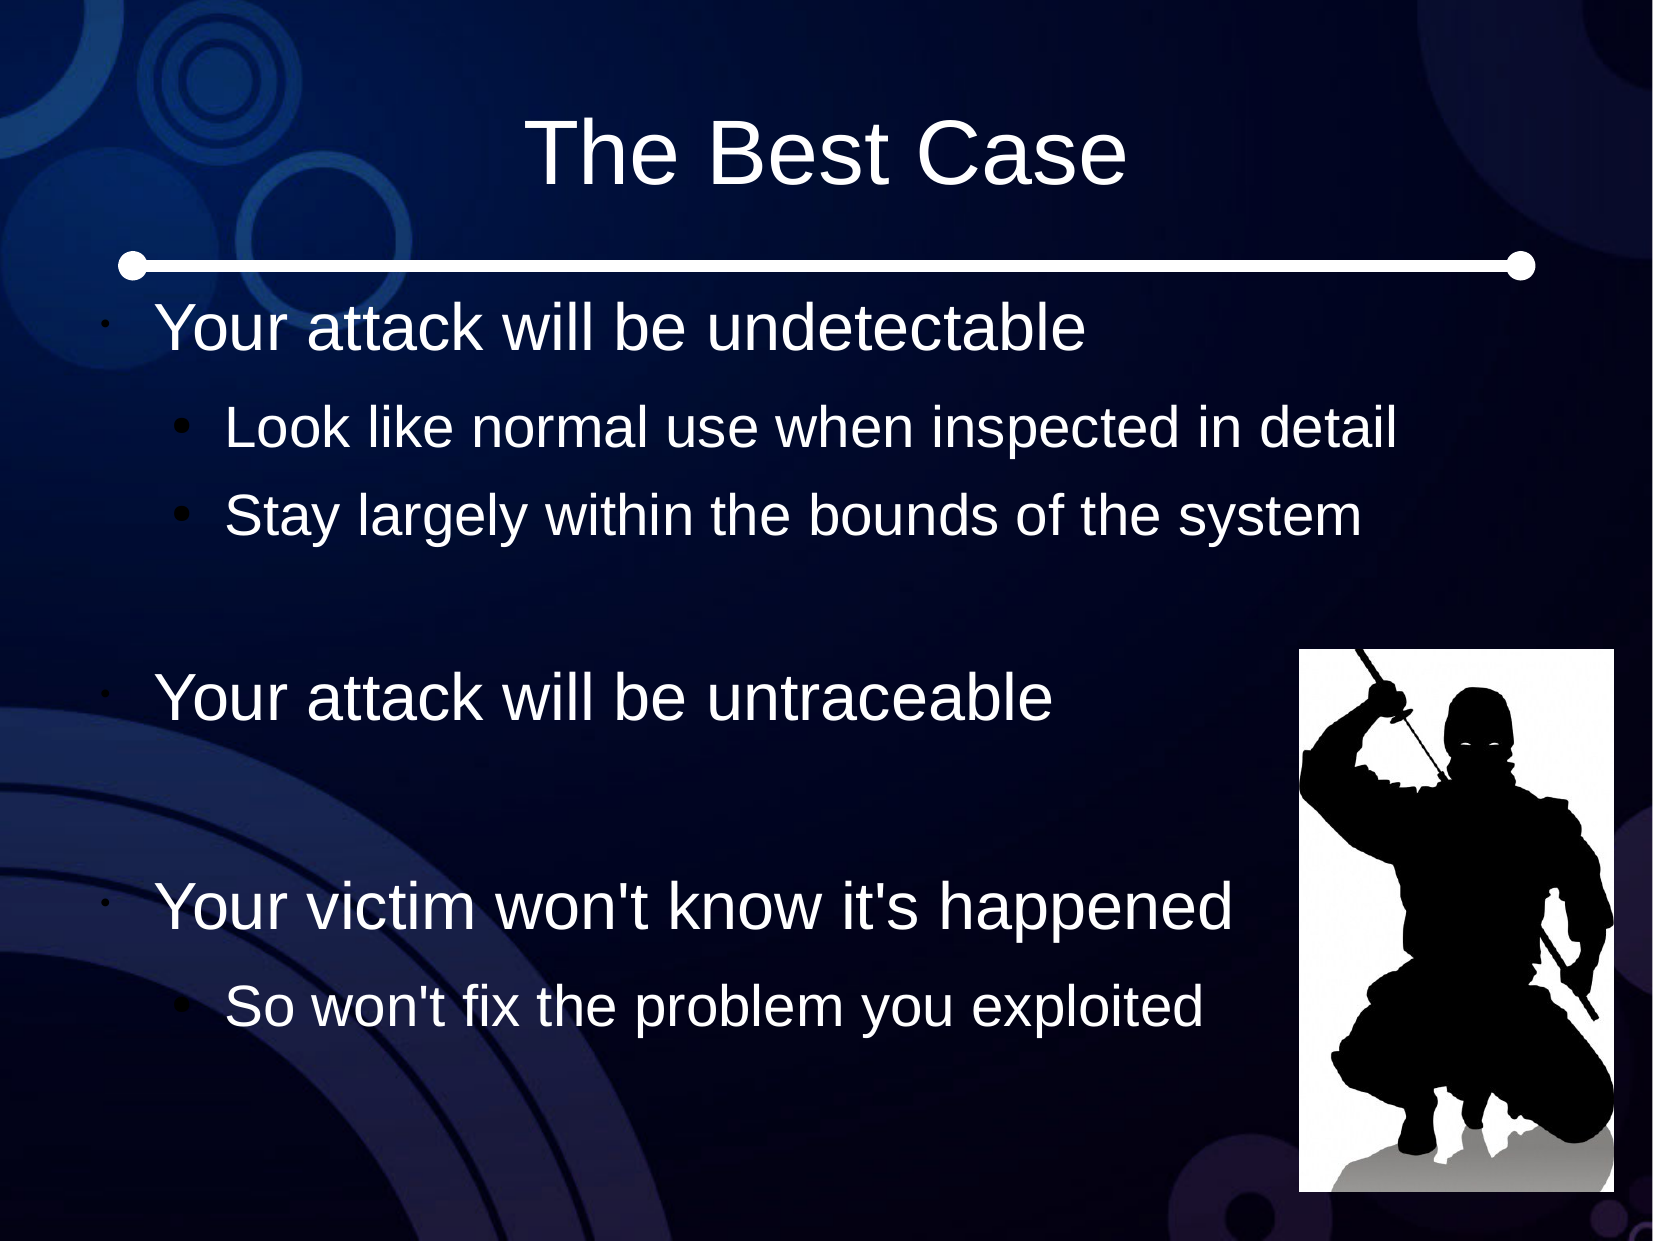

# The Best Case
Your attack will be undetectable
Look like normal use when inspected in detail
Stay largely within the bounds of the system
Your attack will be untraceable
Your victim won't know it's happened
So won't fix the problem you exploited